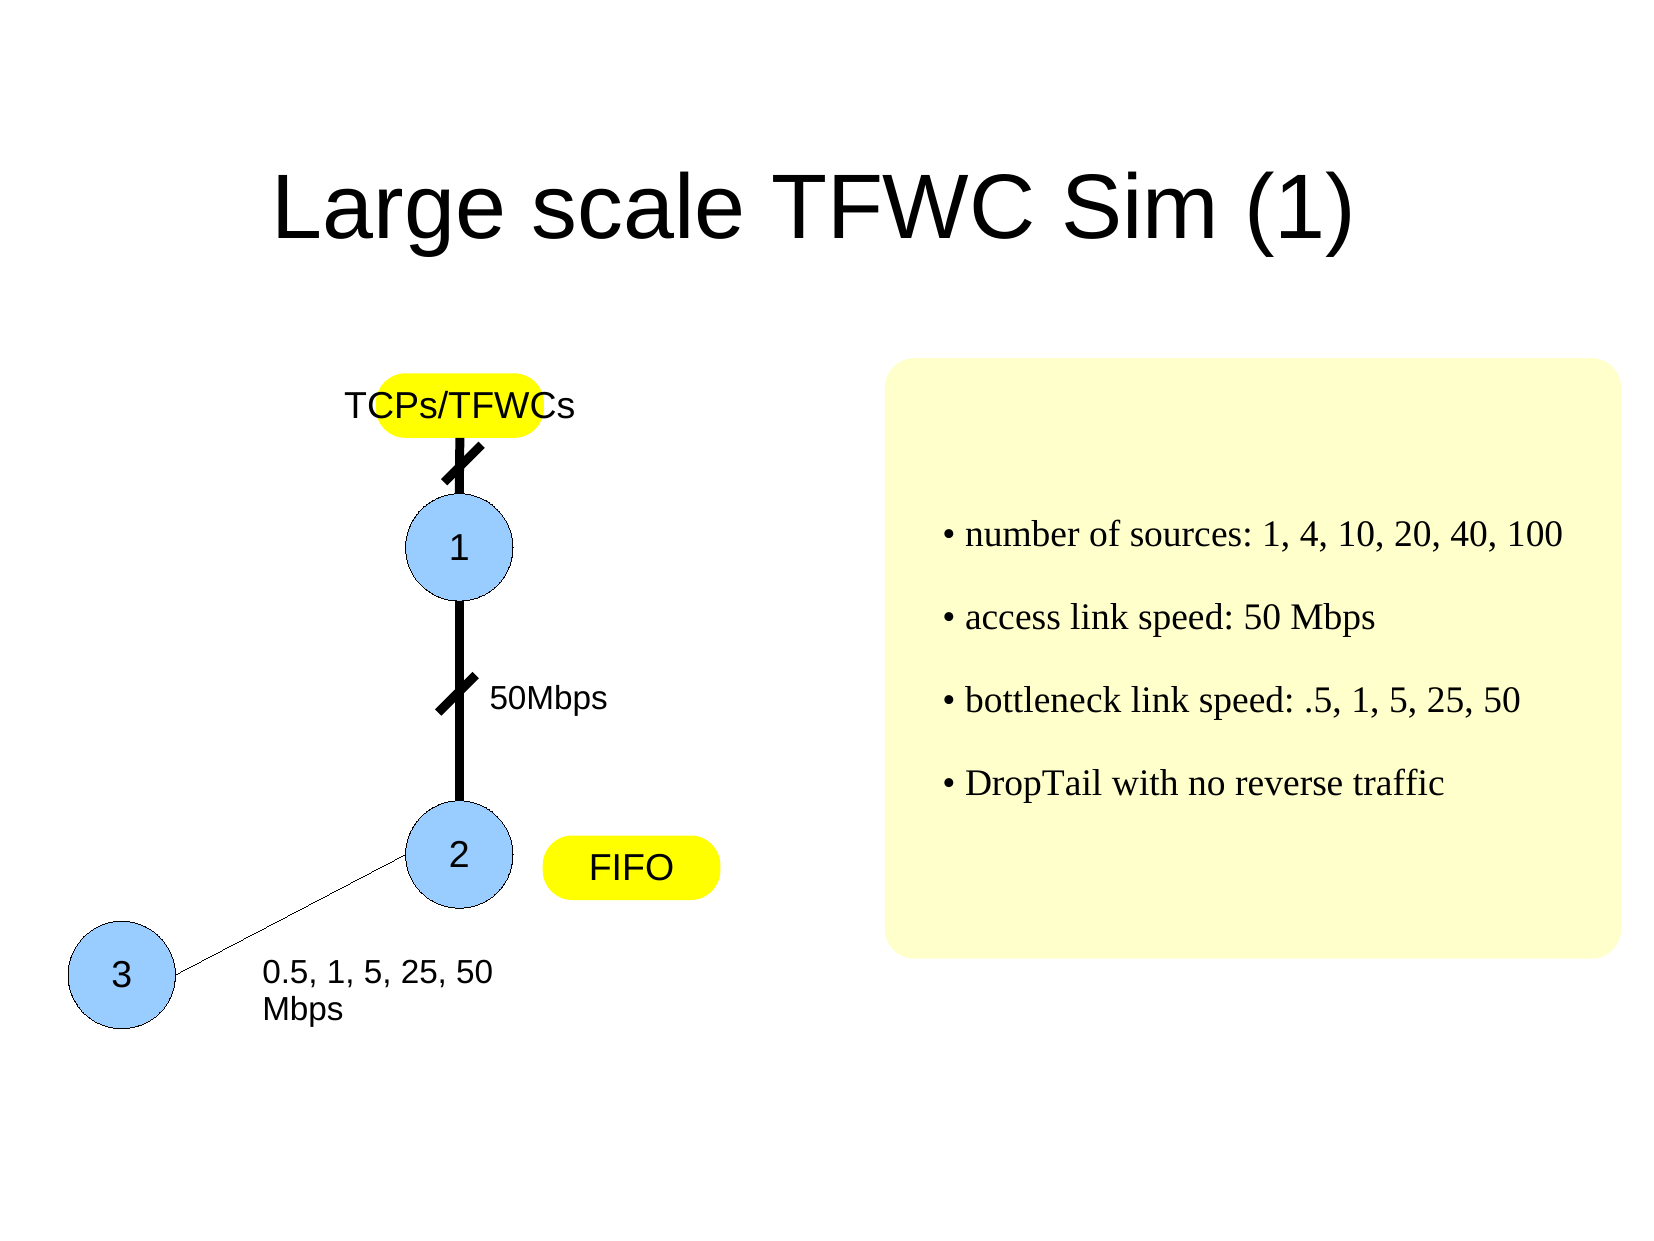

# Large scale TFWC Sim (1)
• number of sources: 1, 4, 10, 20, 40, 100
• access link speed: 50 Mbps
• bottleneck link speed: .5, 1, 5, 25, 50
• DropTail with no reverse traffic
TCPs/TFWCs
1
50Mbps
2
FIFO
3
0.5, 1, 5, 25, 50 Mbps